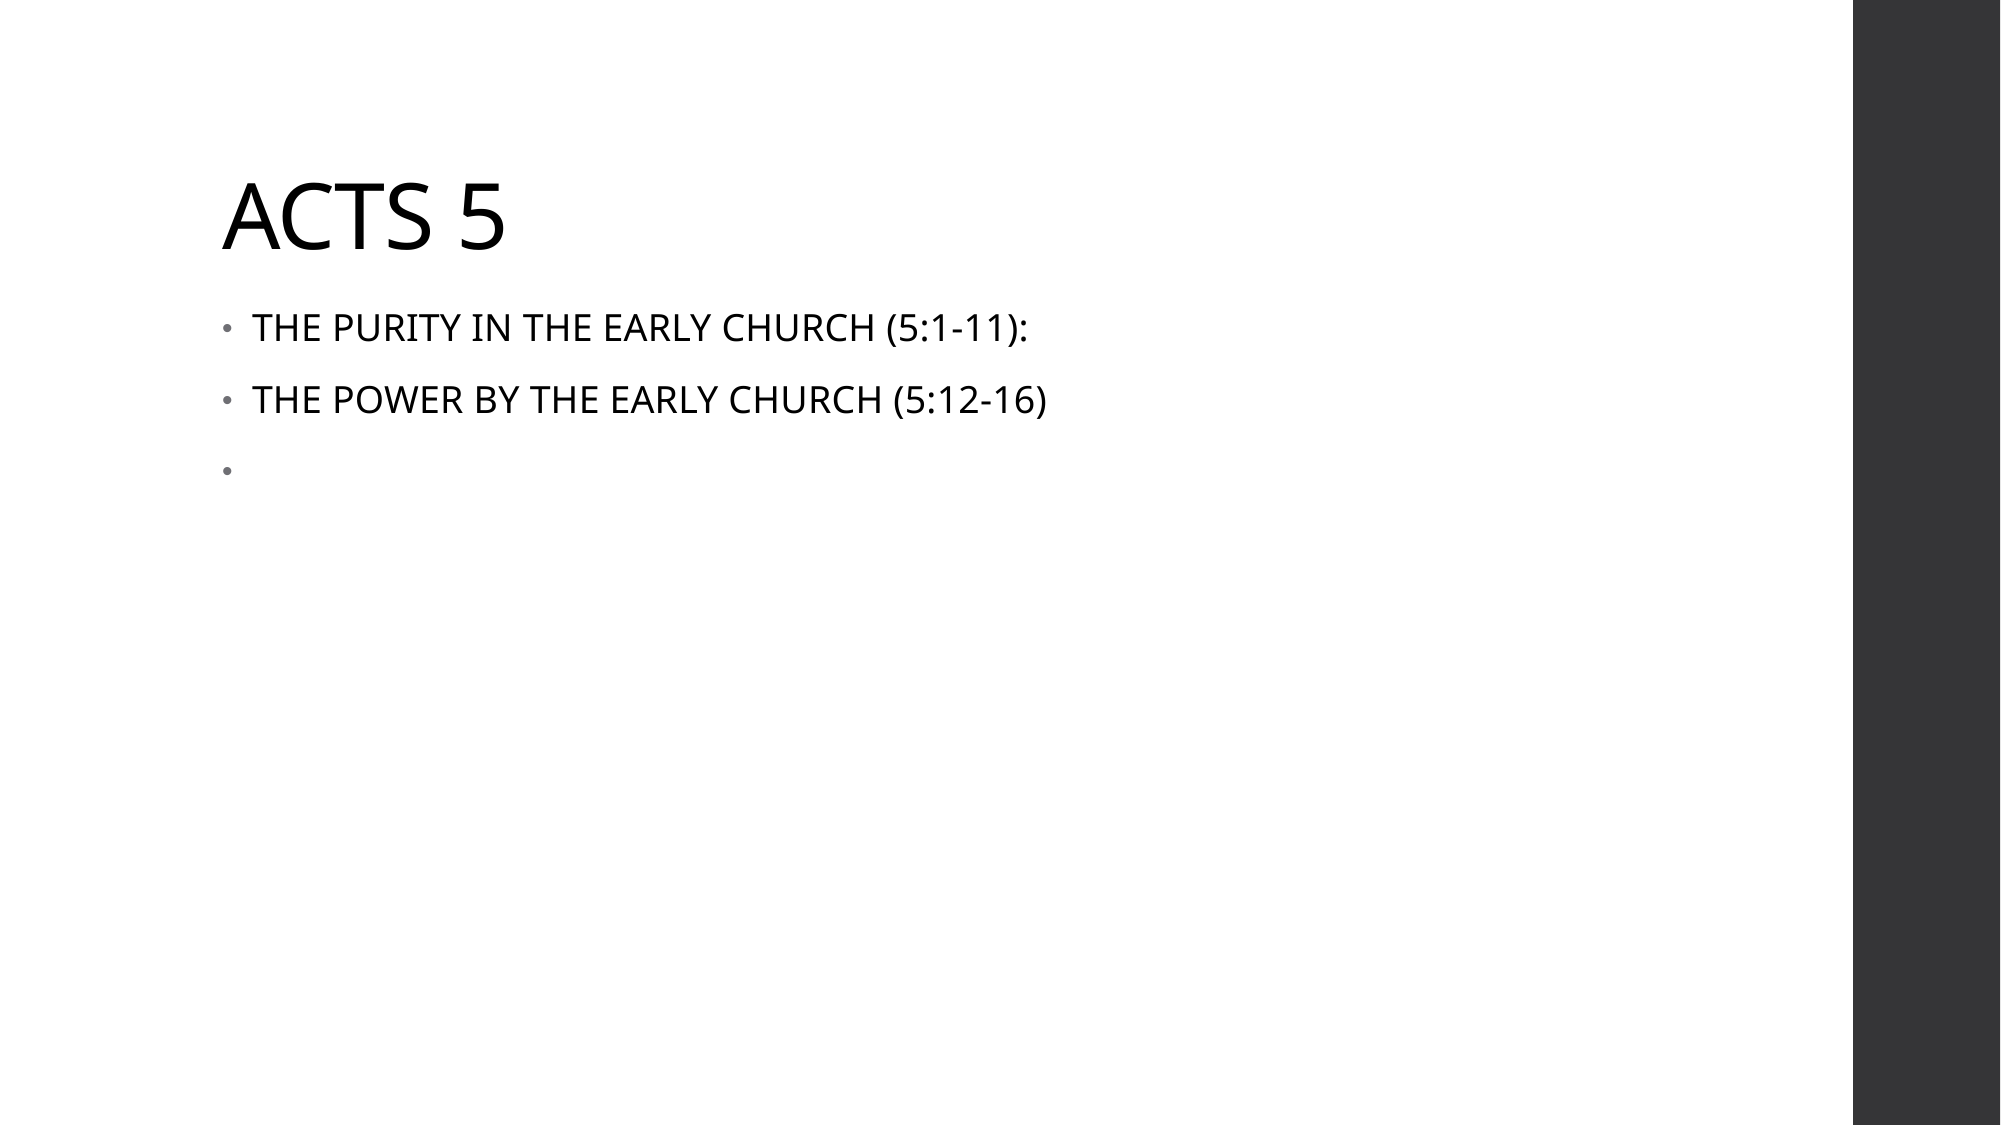

# ACTS 5
THE PURITY IN THE EARLY CHURCH (5:1-11):
THE POWER BY THE EARLY CHURCH (5:12-16)